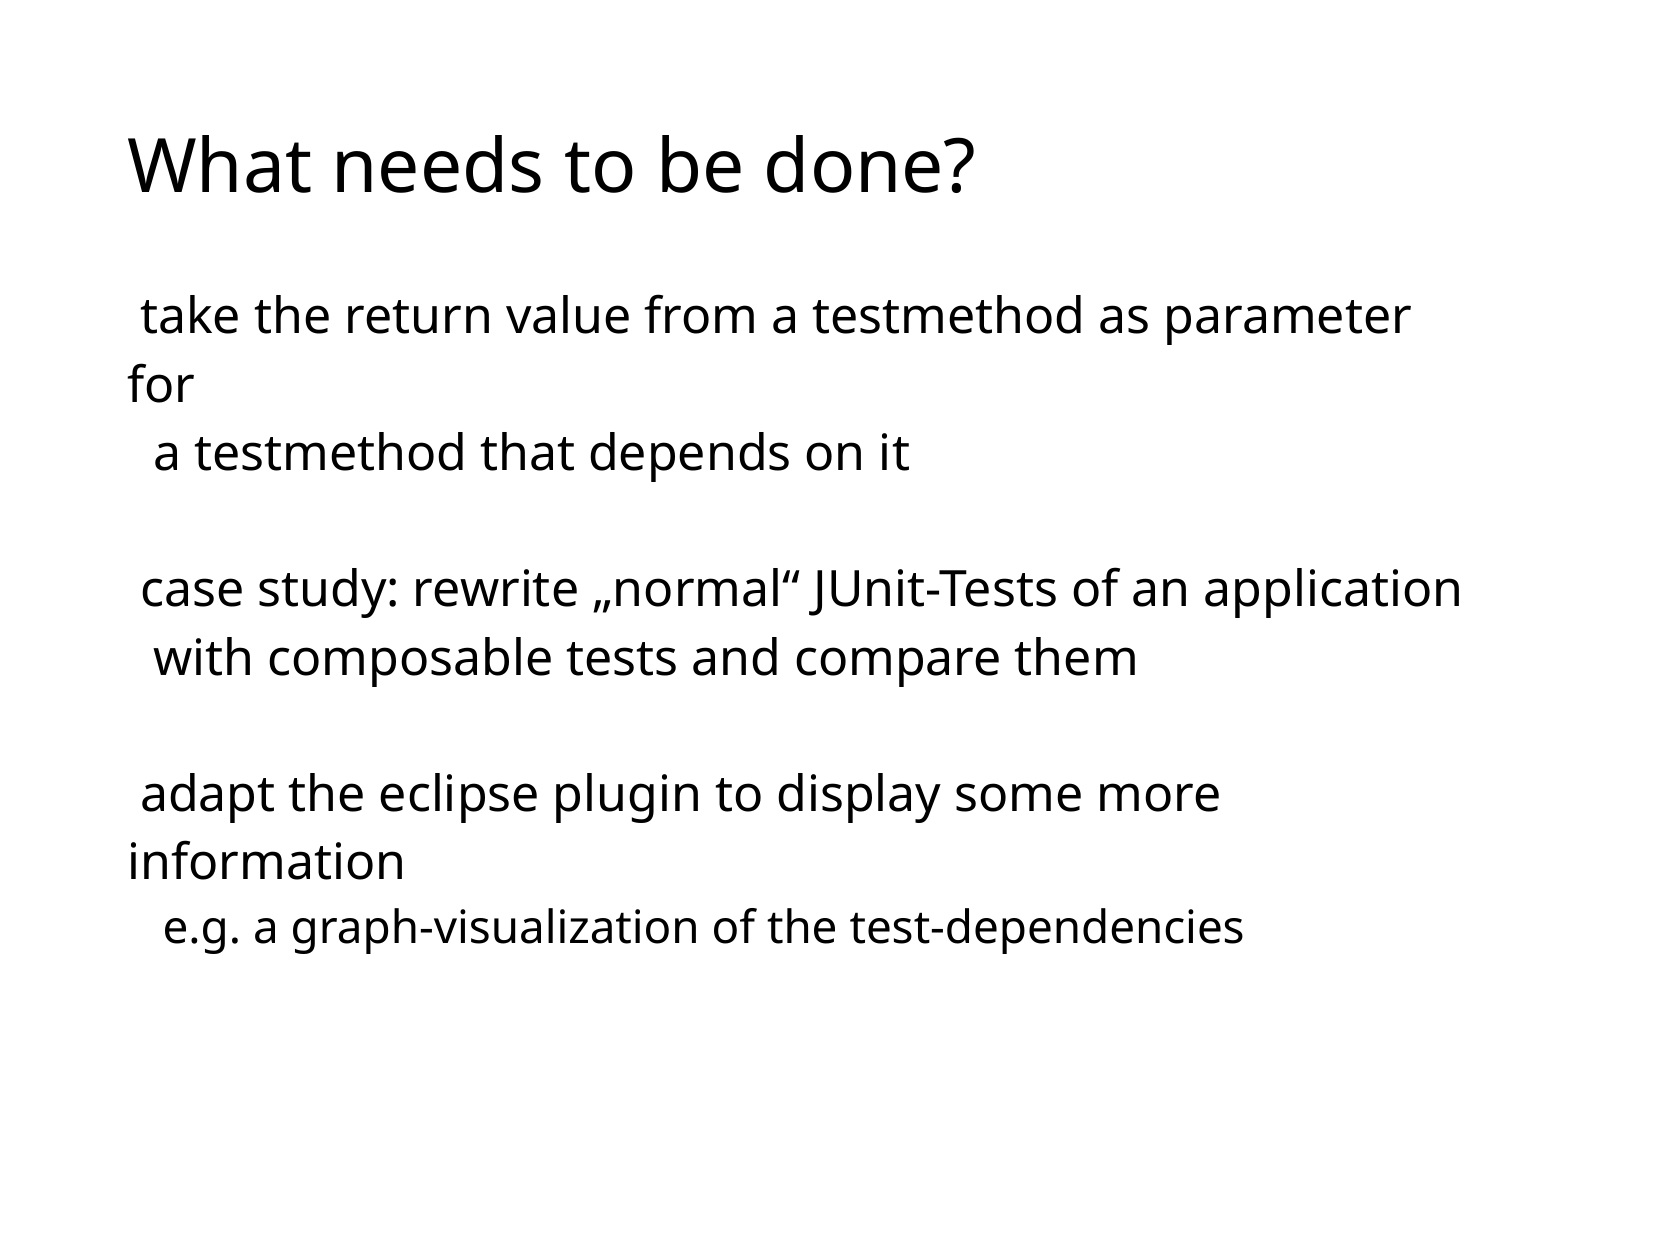

What needs to be done?
 take the return value from a testmethod as parameter for
 a testmethod that depends on it
 case study: rewrite „normal“ JUnit-Tests of an application
 with composable tests and compare them
 adapt the eclipse plugin to display some more information
e.g. a graph-visualization of the test-dependencies